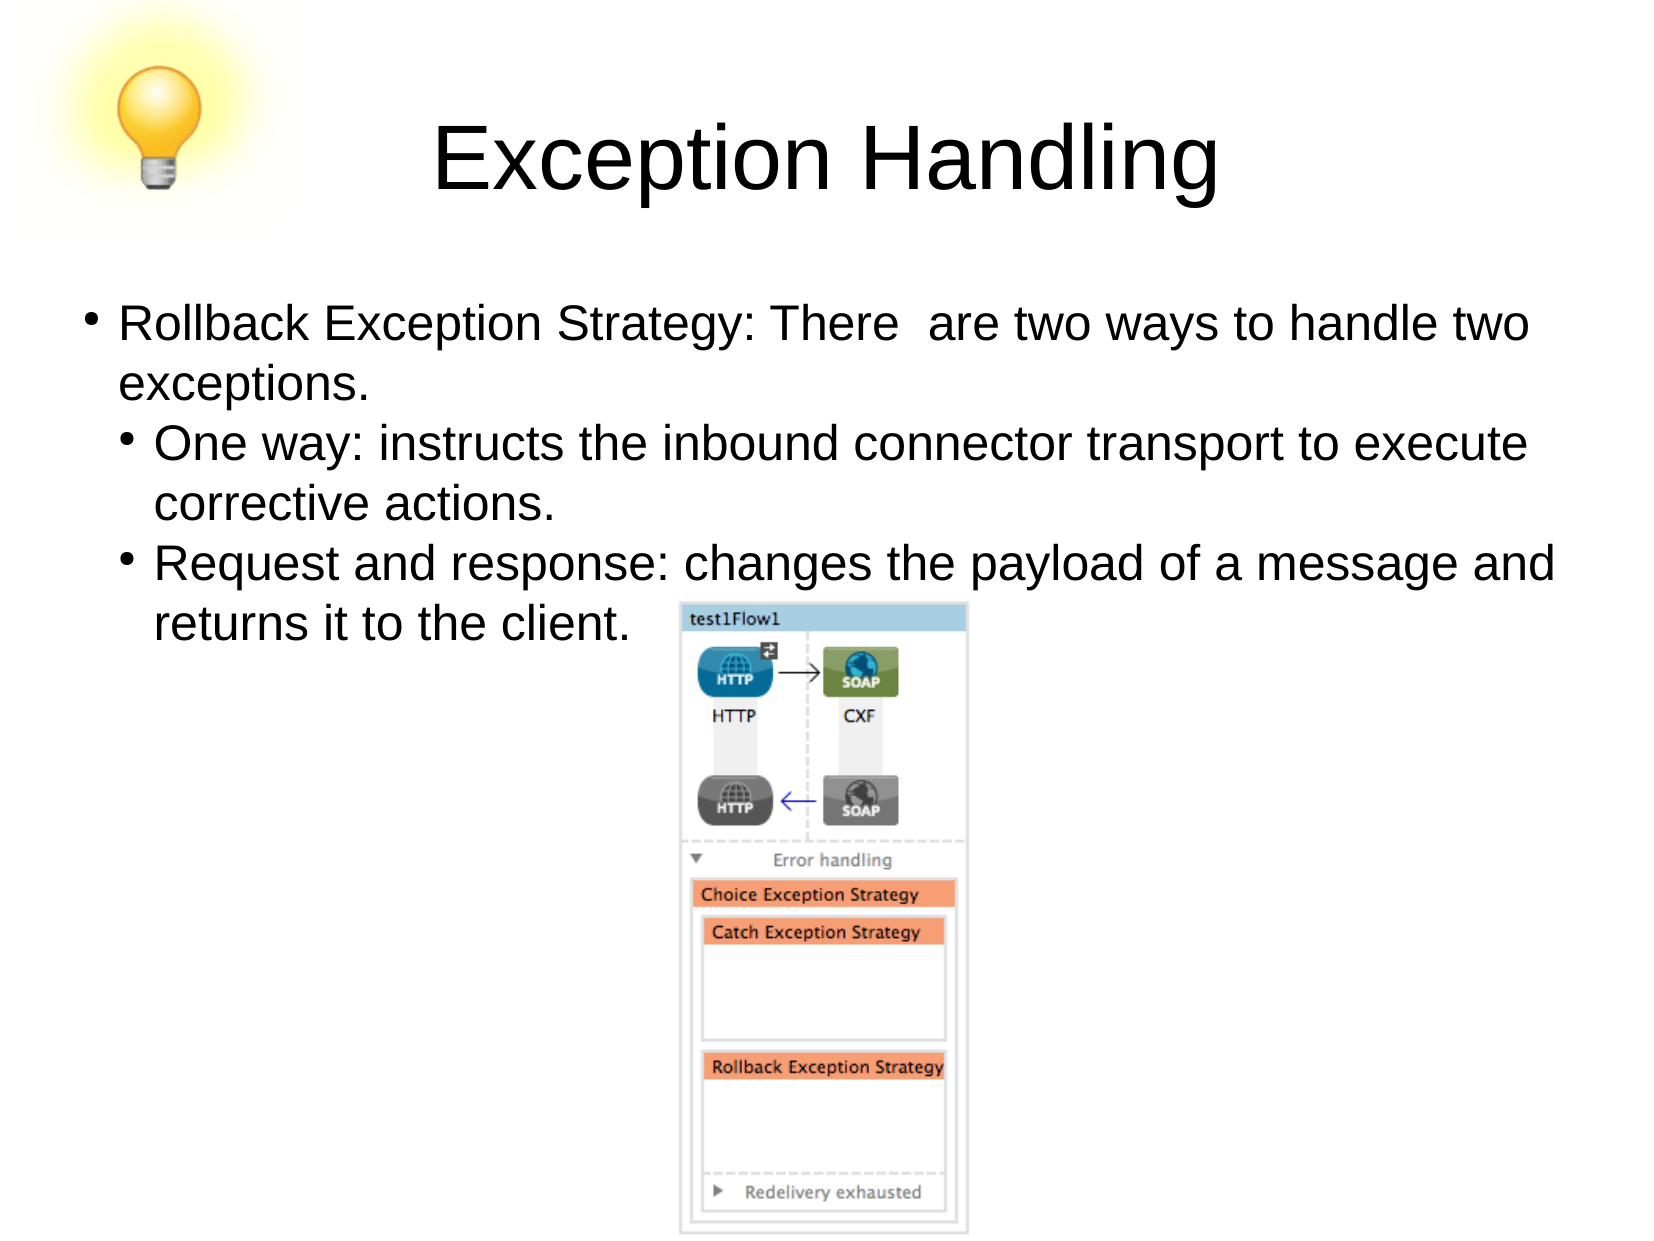

Exception Handling
Rollback Exception Strategy: There are two ways to handle two exceptions.
One way: instructs the inbound connector transport to execute corrective actions.
Request and response: changes the payload of a message and returns it to the client.